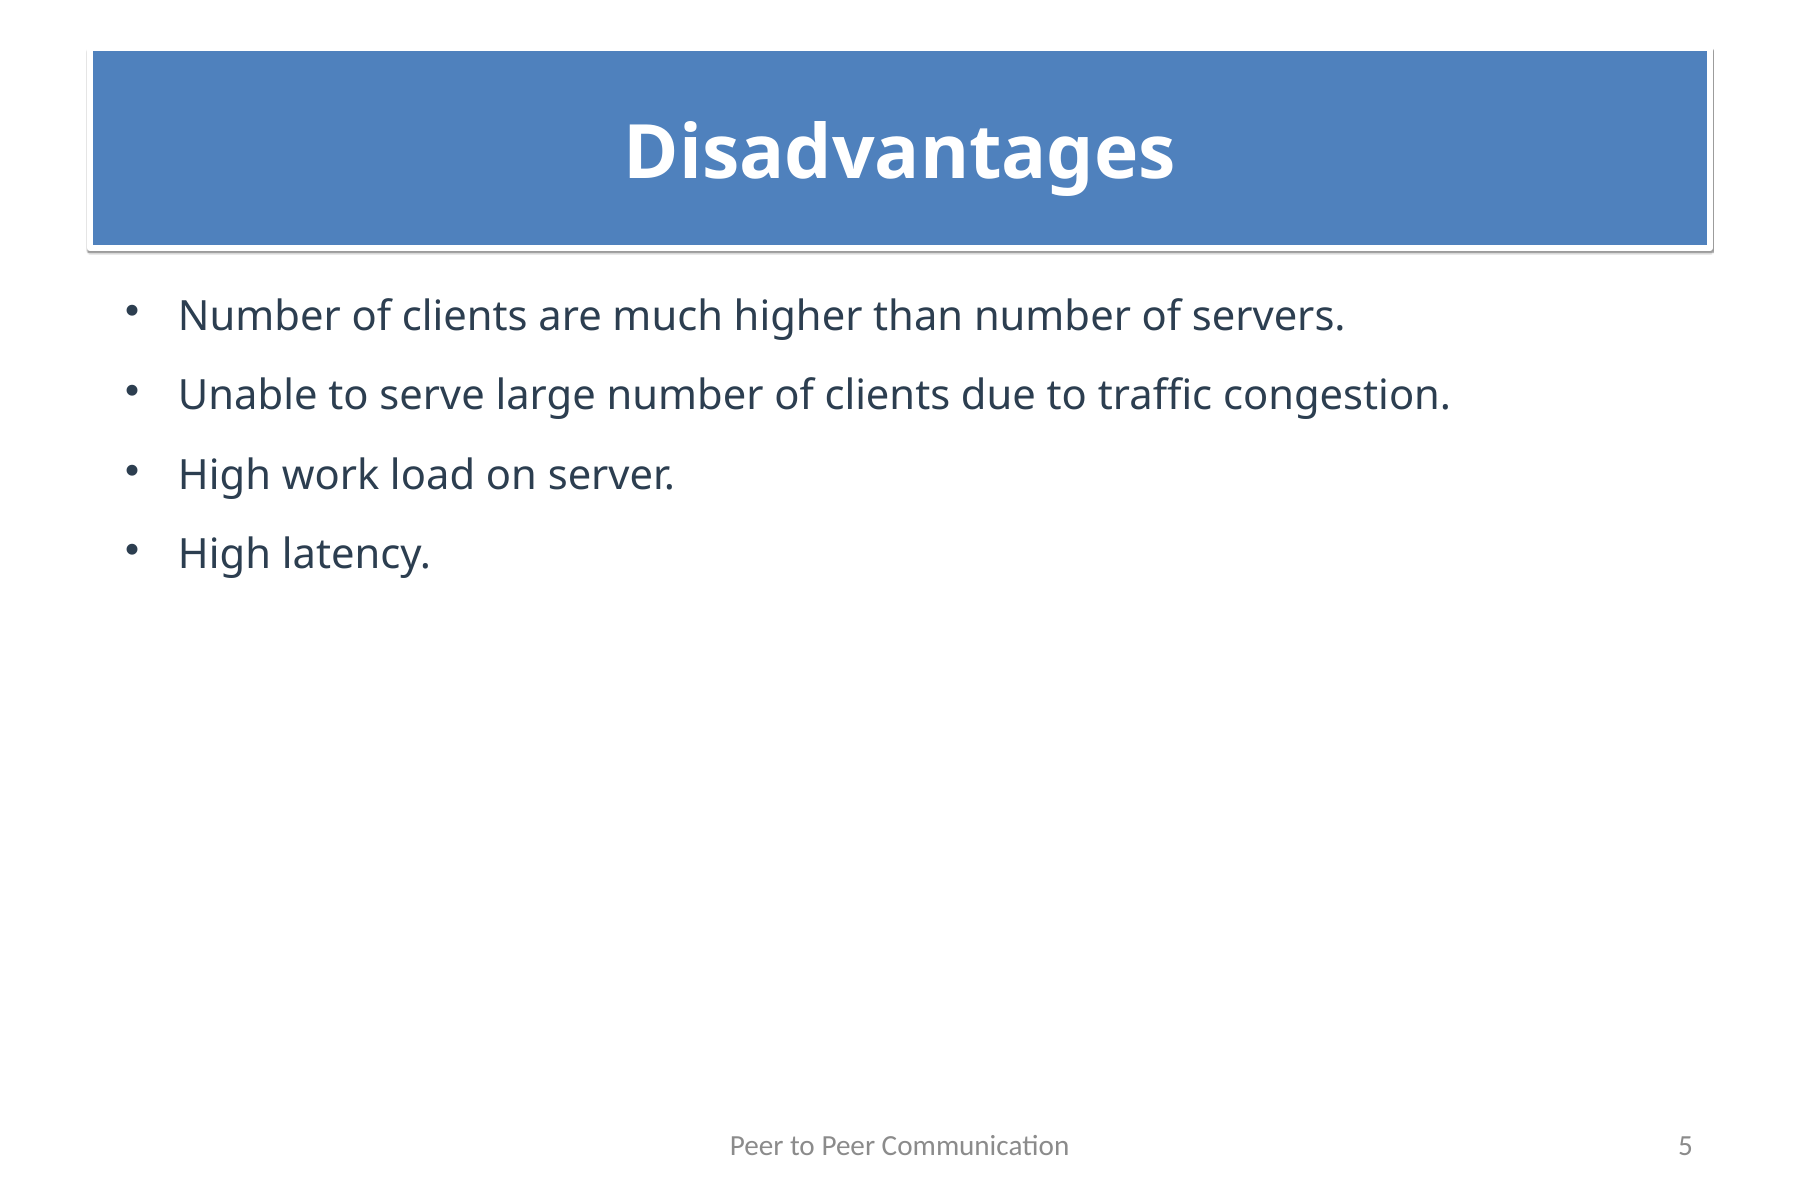

# Disadvantages
Number of clients are much higher than number of servers.
Unable to serve large number of clients due to traffic congestion.
High work load on server.
High latency.
Peer to Peer Communication
5